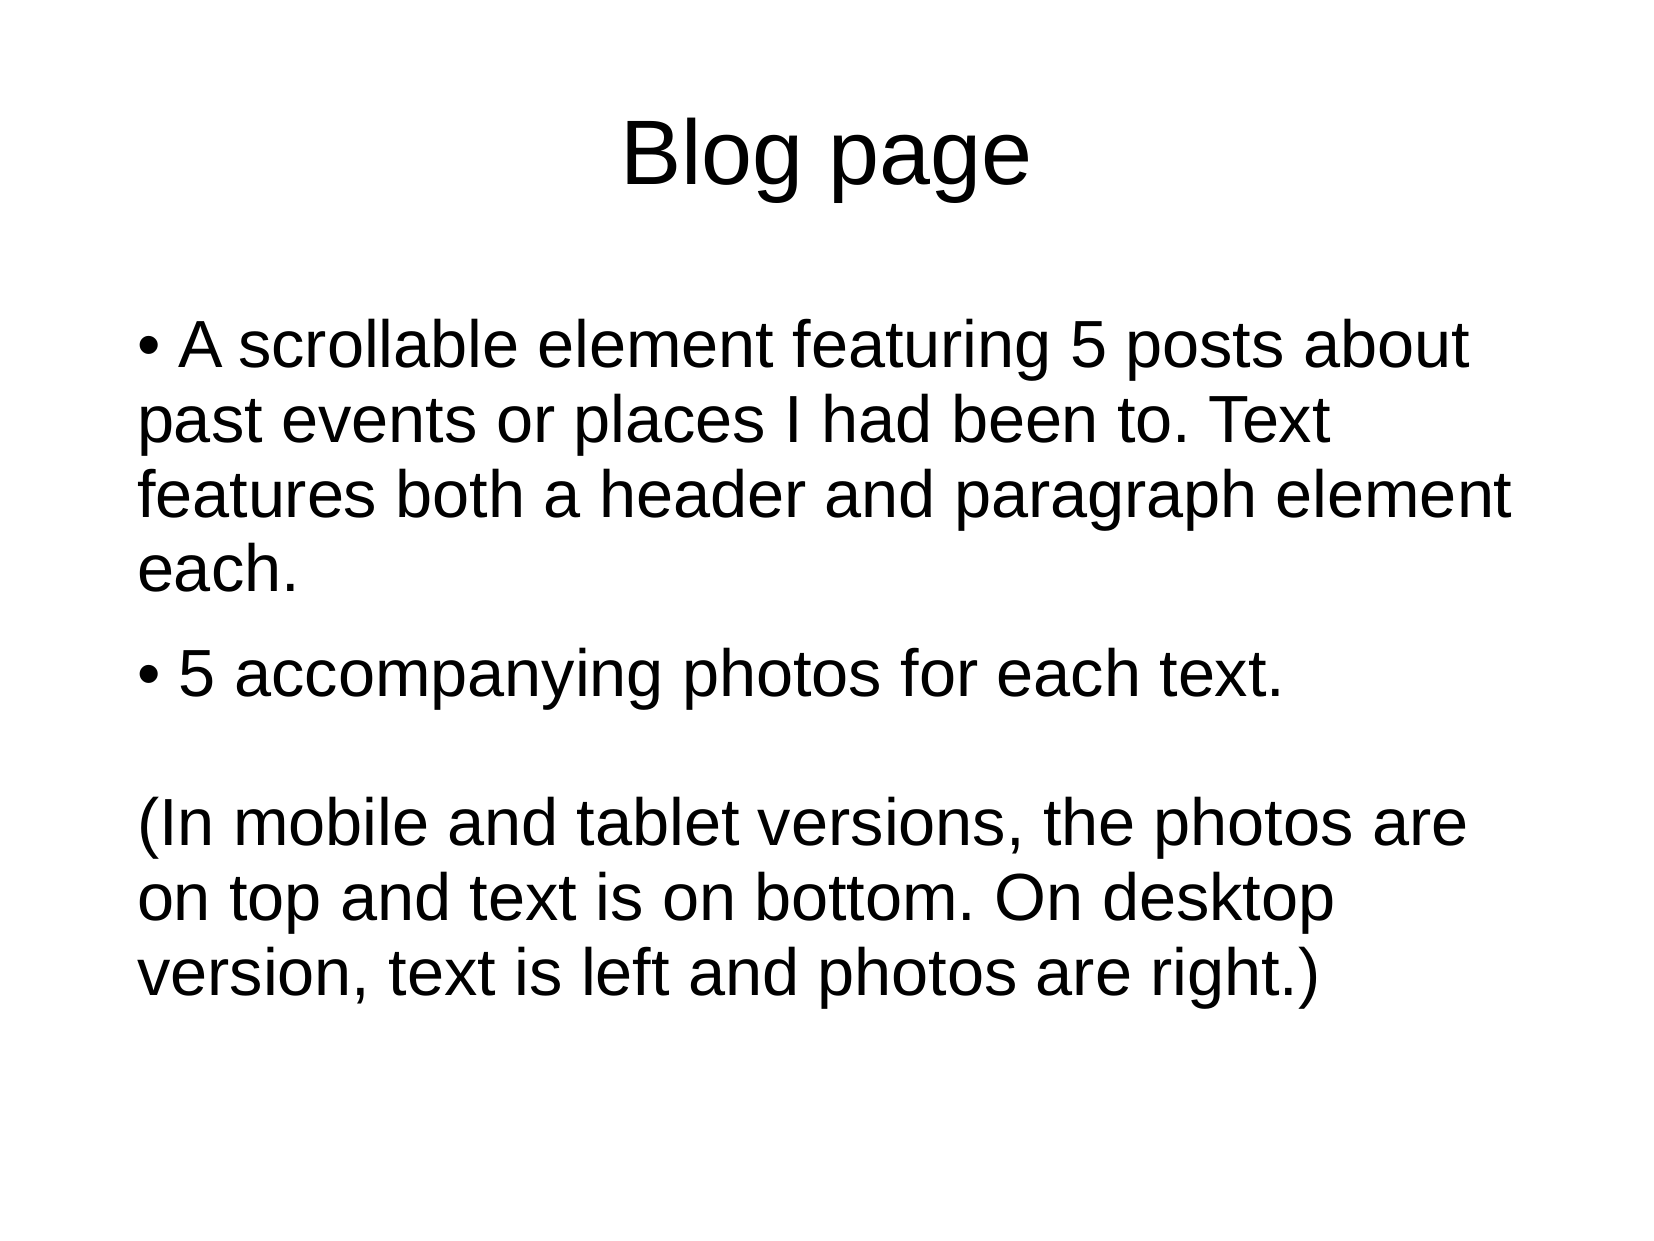

# Blog page
• A scrollable element featuring 5 posts about past events or places I had been to. Text features both a header and paragraph element each.
• 5 accompanying photos for each text.
(In mobile and tablet versions, the photos are on top and text is on bottom. On desktop version, text is left and photos are right.)